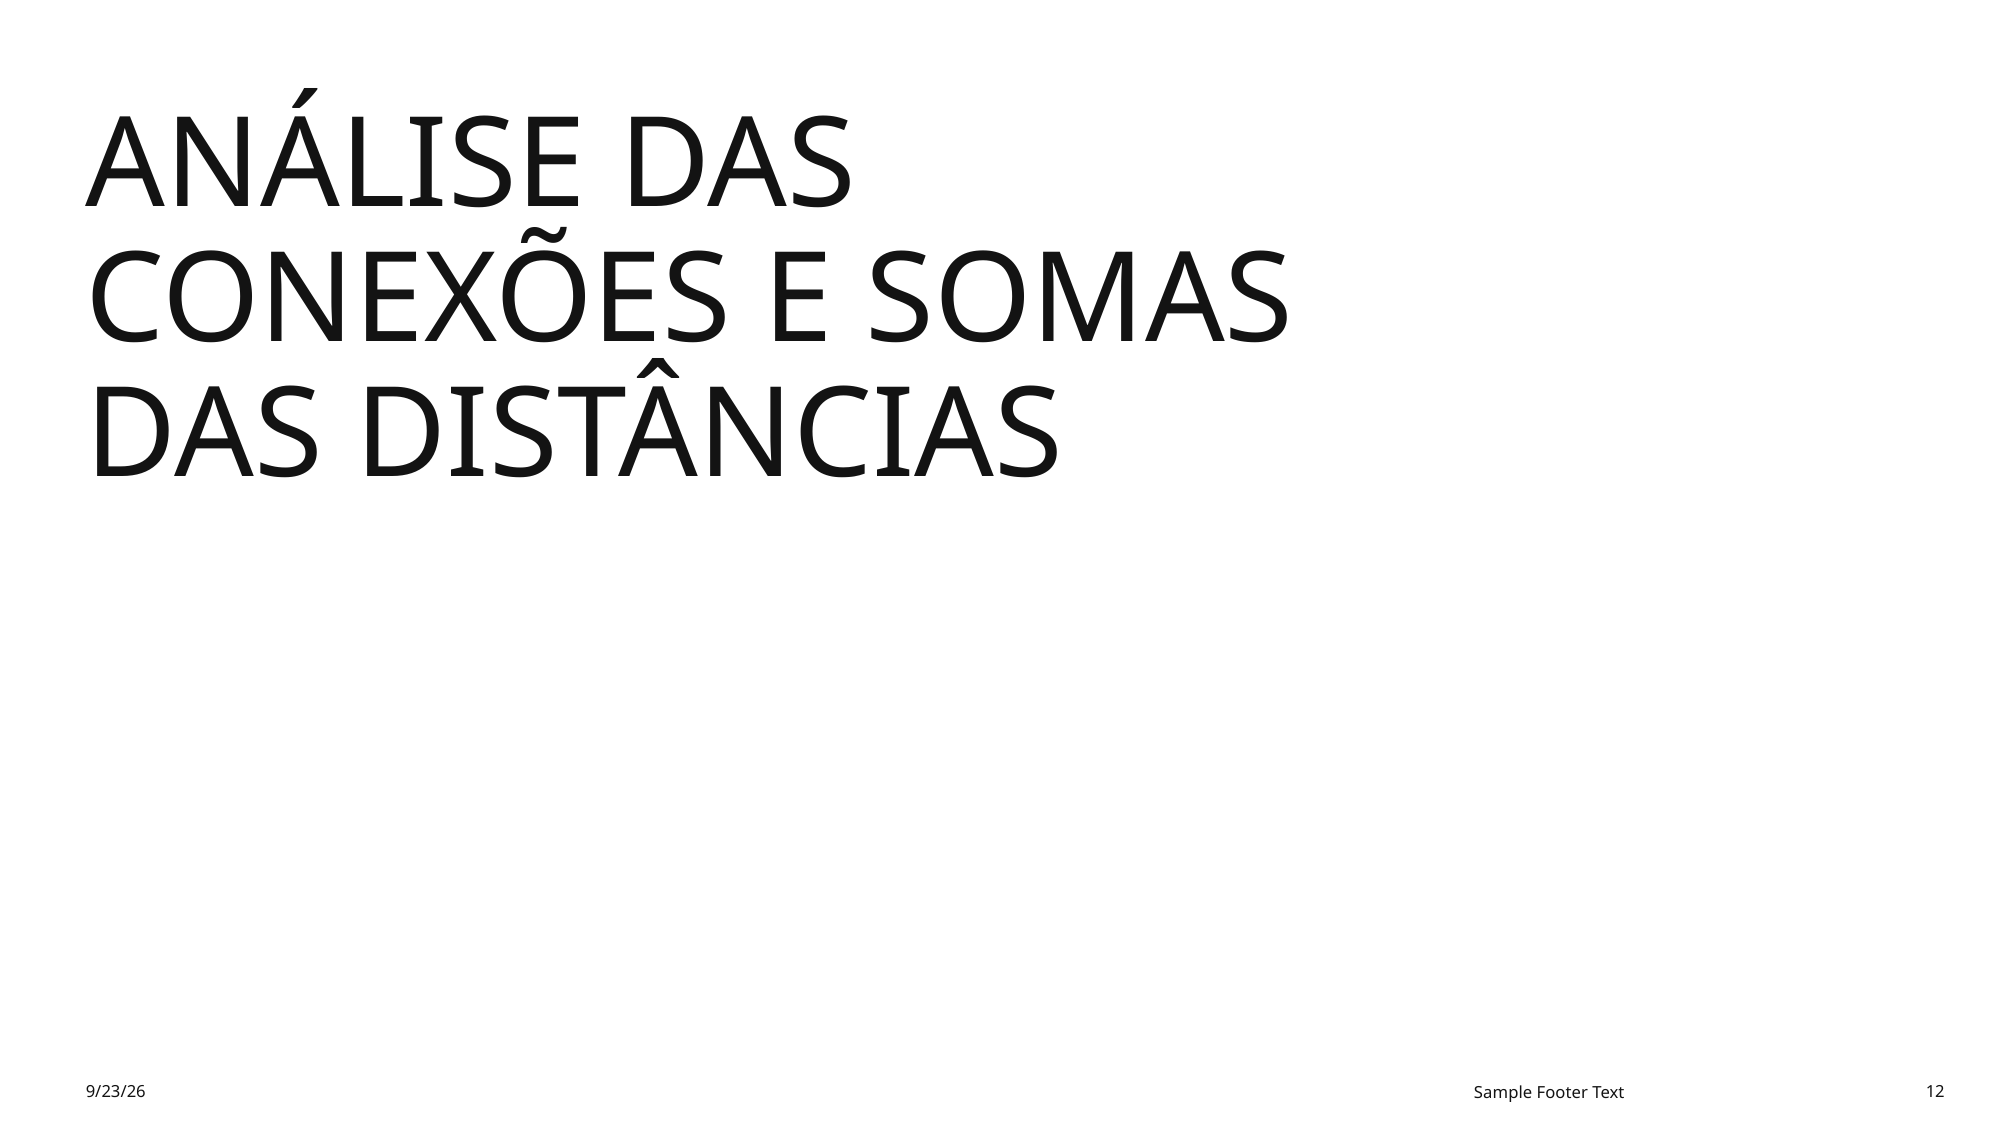

# Análise das conexões e somas das distâncias
Sample Footer Text